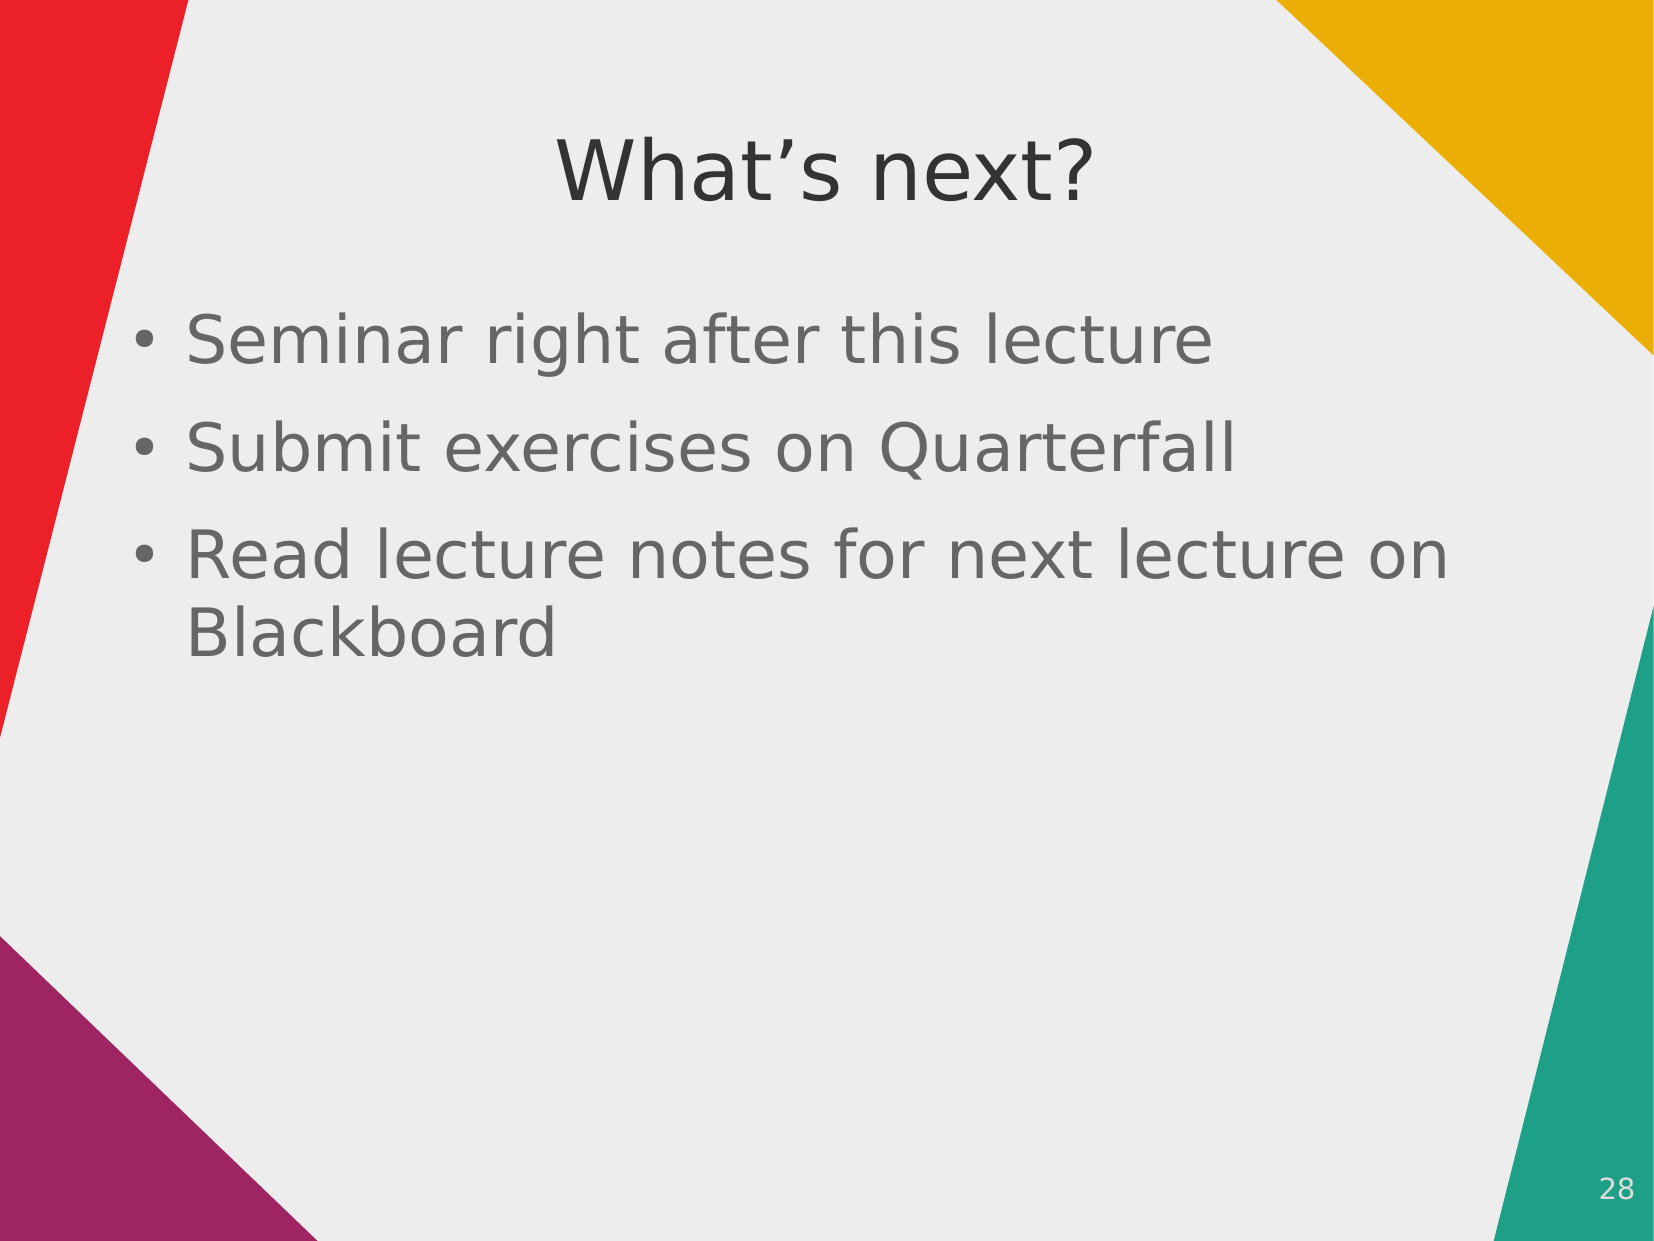

# What’s next?
Seminar right after this lecture
Submit exercises on Quarterfall
Read lecture notes for next lecture on Blackboard
28